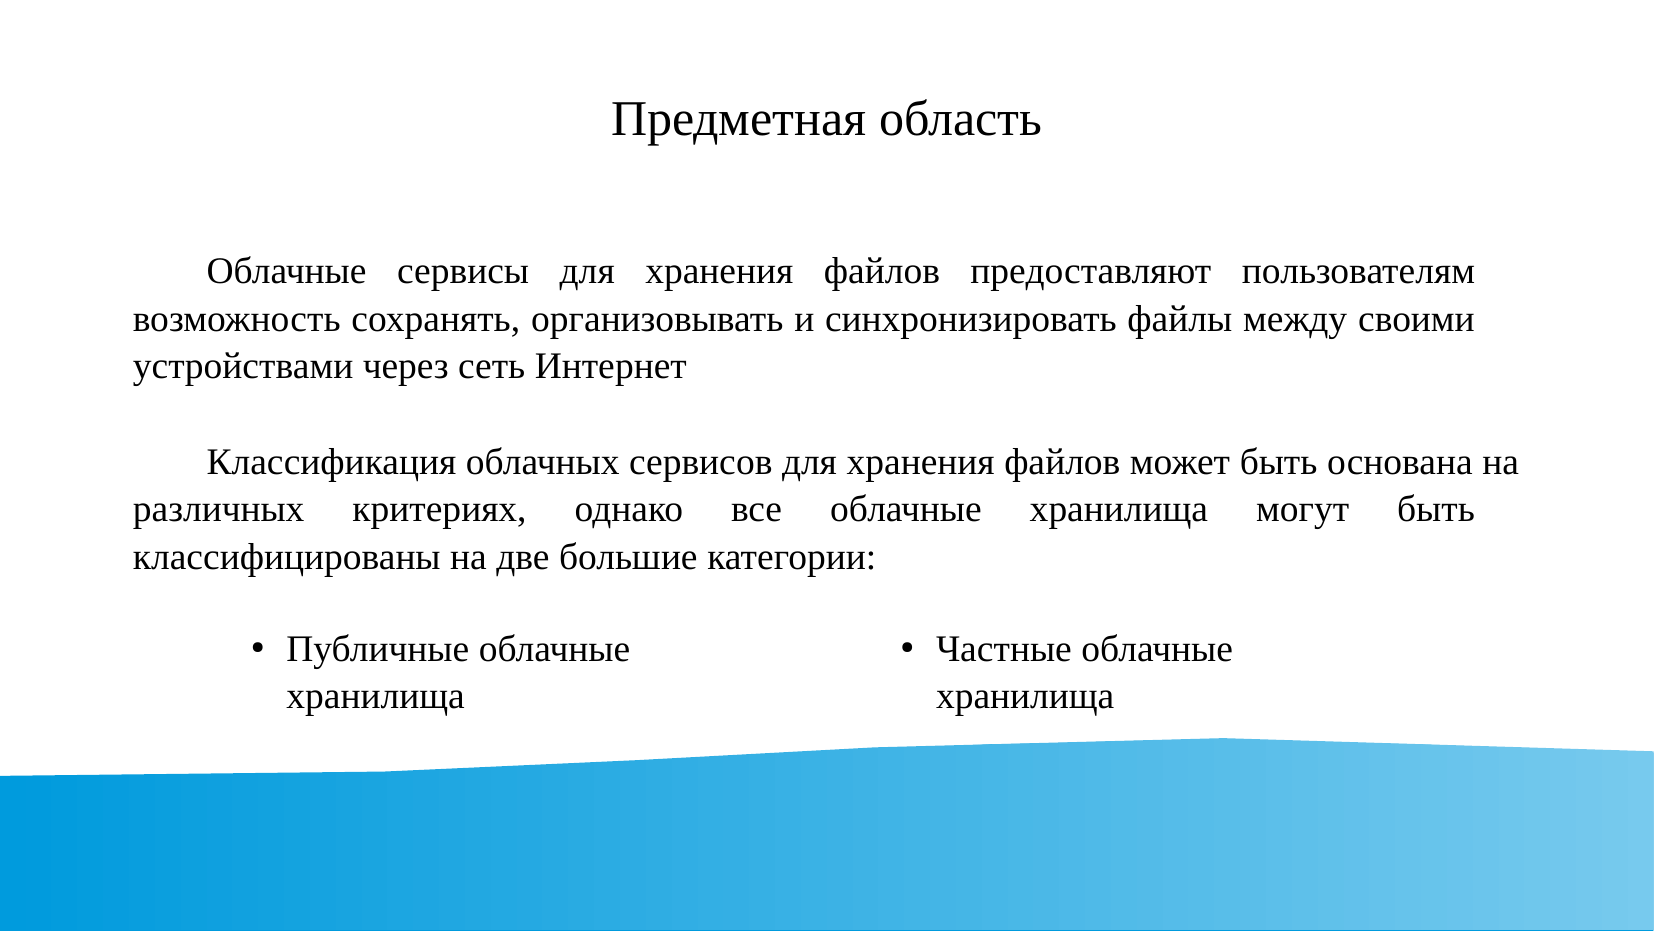

# Предметная область
Облачные сервисы для хранения файлов предоставляют пользователям возможность сохранять, организовывать и синхронизировать файлы между своими устройствами через сеть Интернет
Классификация облачных сервисов для хранения файлов может быть основана на различных критериях, однако все облачные хранилища могут быть классифицированы на две большие категории:
Публичные облачные хранилища
Частные облачные хранилища